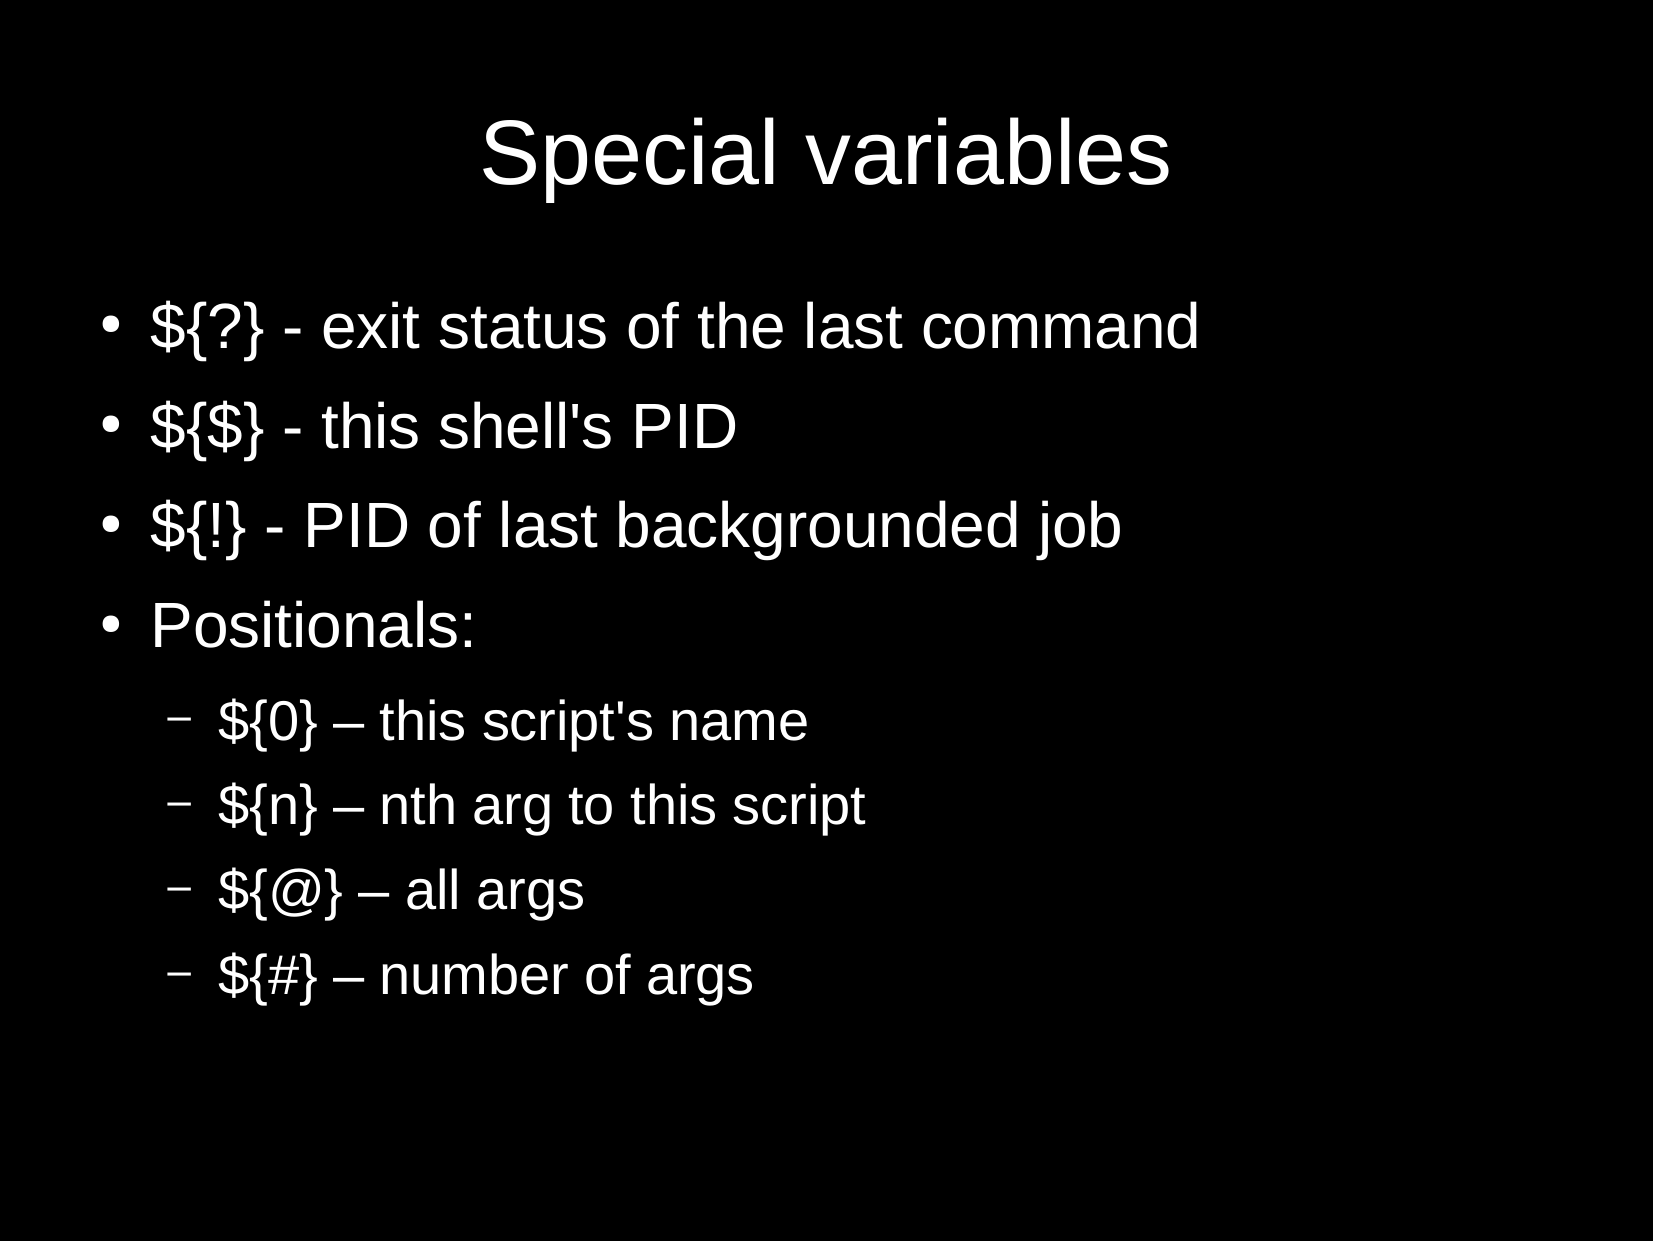

# Special variables
${?} - exit status of the last command
${$} - this shell's PID
${!} - PID of last backgrounded job
Positionals:
${0} – this script's name
${n} – nth arg to this script
${@} – all args
${#} – number of args